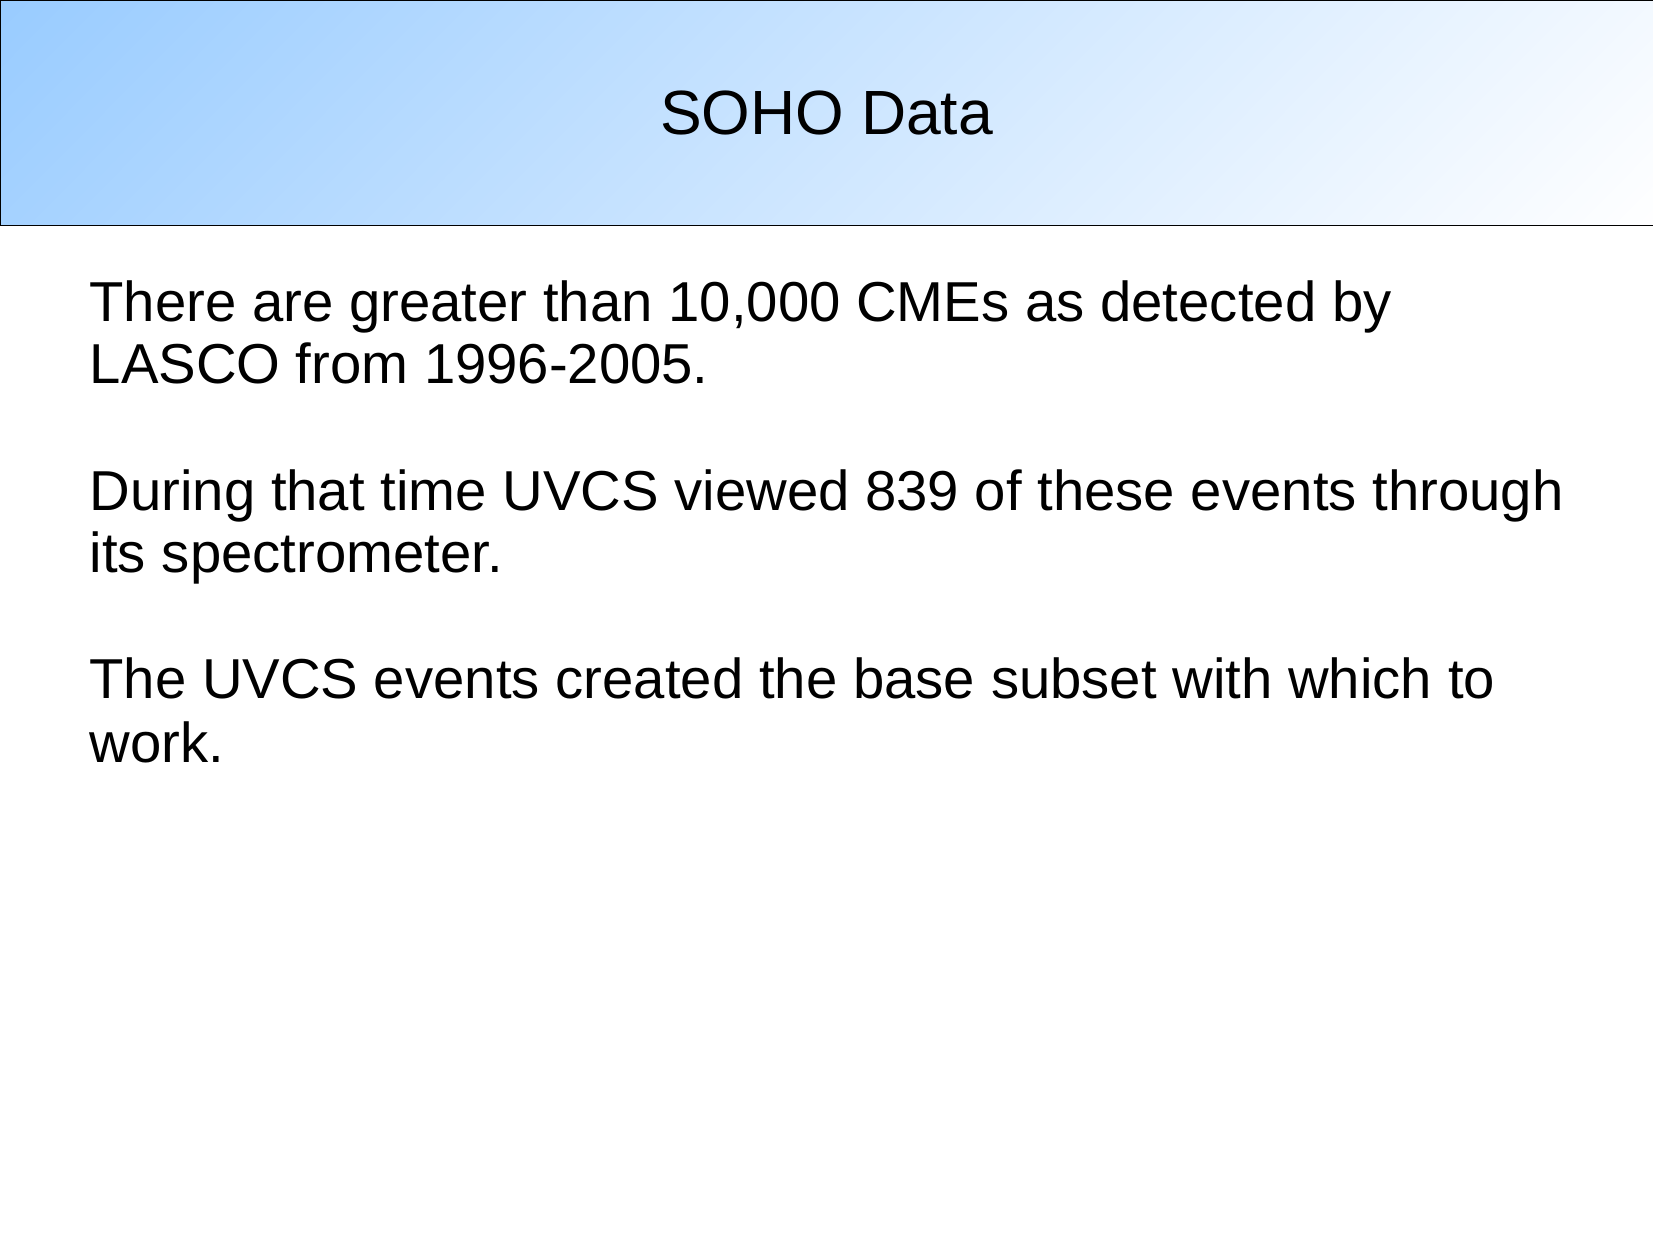

SOHO Data
There are greater than 10,000 CMEs as detected by LASCO from 1996-2005.
During that time UVCS viewed 839 of these events through its spectrometer.
The UVCS events created the base subset with which to work.